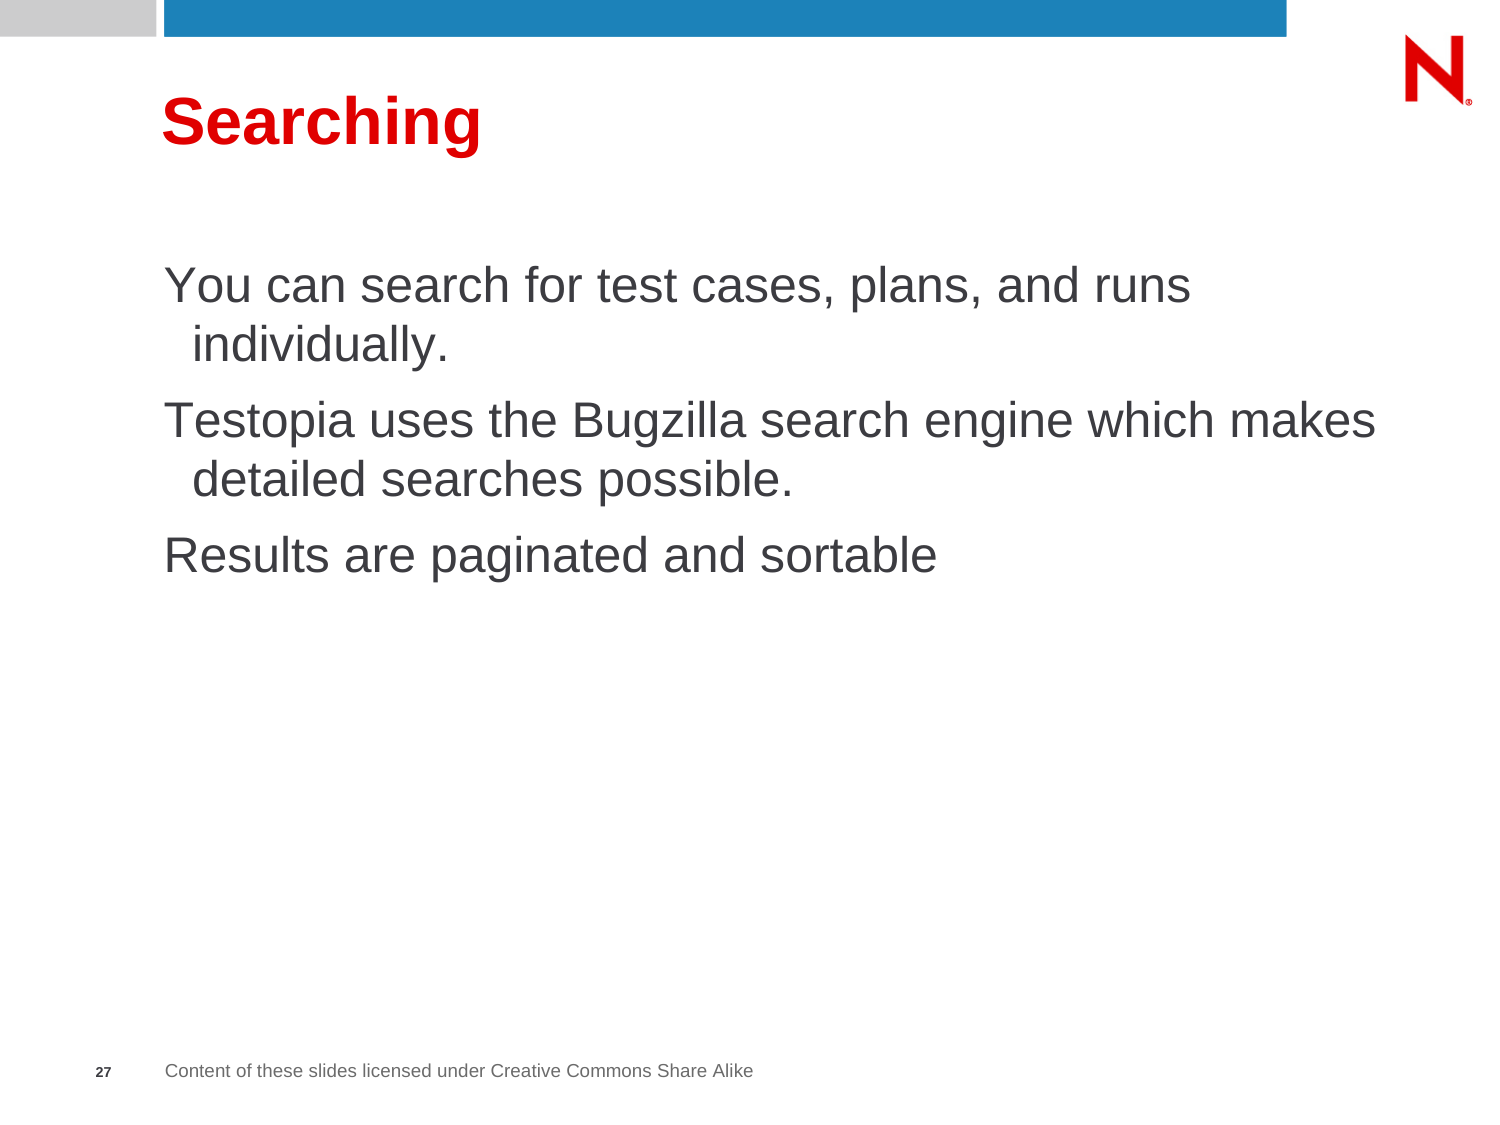

# Searching
You can search for test cases, plans, and runs individually.
Testopia uses the Bugzilla search engine which makes detailed searches possible.
Results are paginated and sortable